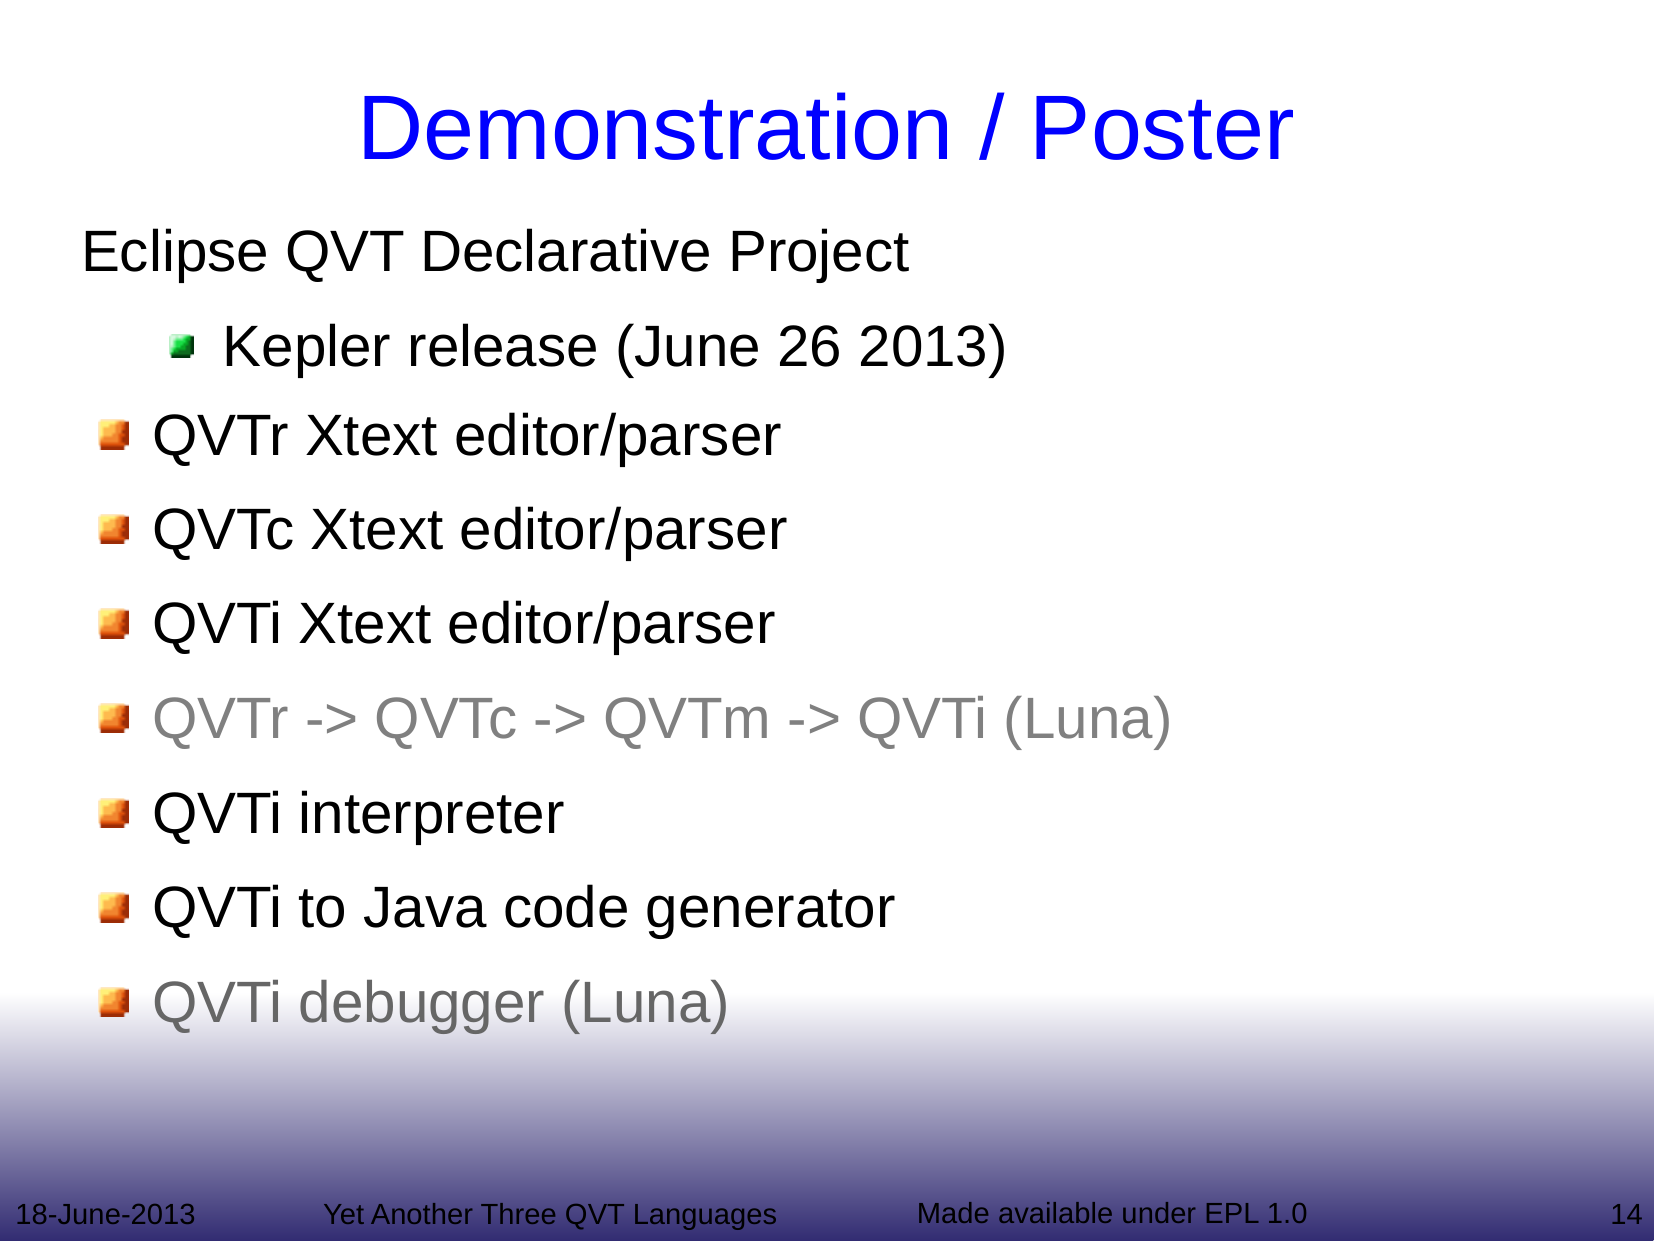

# Demonstration / Poster
Eclipse QVT Declarative Project
Kepler release (June 26 2013)
QVTr Xtext editor/parser
QVTc Xtext editor/parser
QVTi Xtext editor/parser
QVTr -> QVTc -> QVTm -> QVTi (Luna)
QVTi interpreter
QVTi to Java code generator
QVTi debugger (Luna)
18-June-2013
Yet Another Three QVT Languages
14